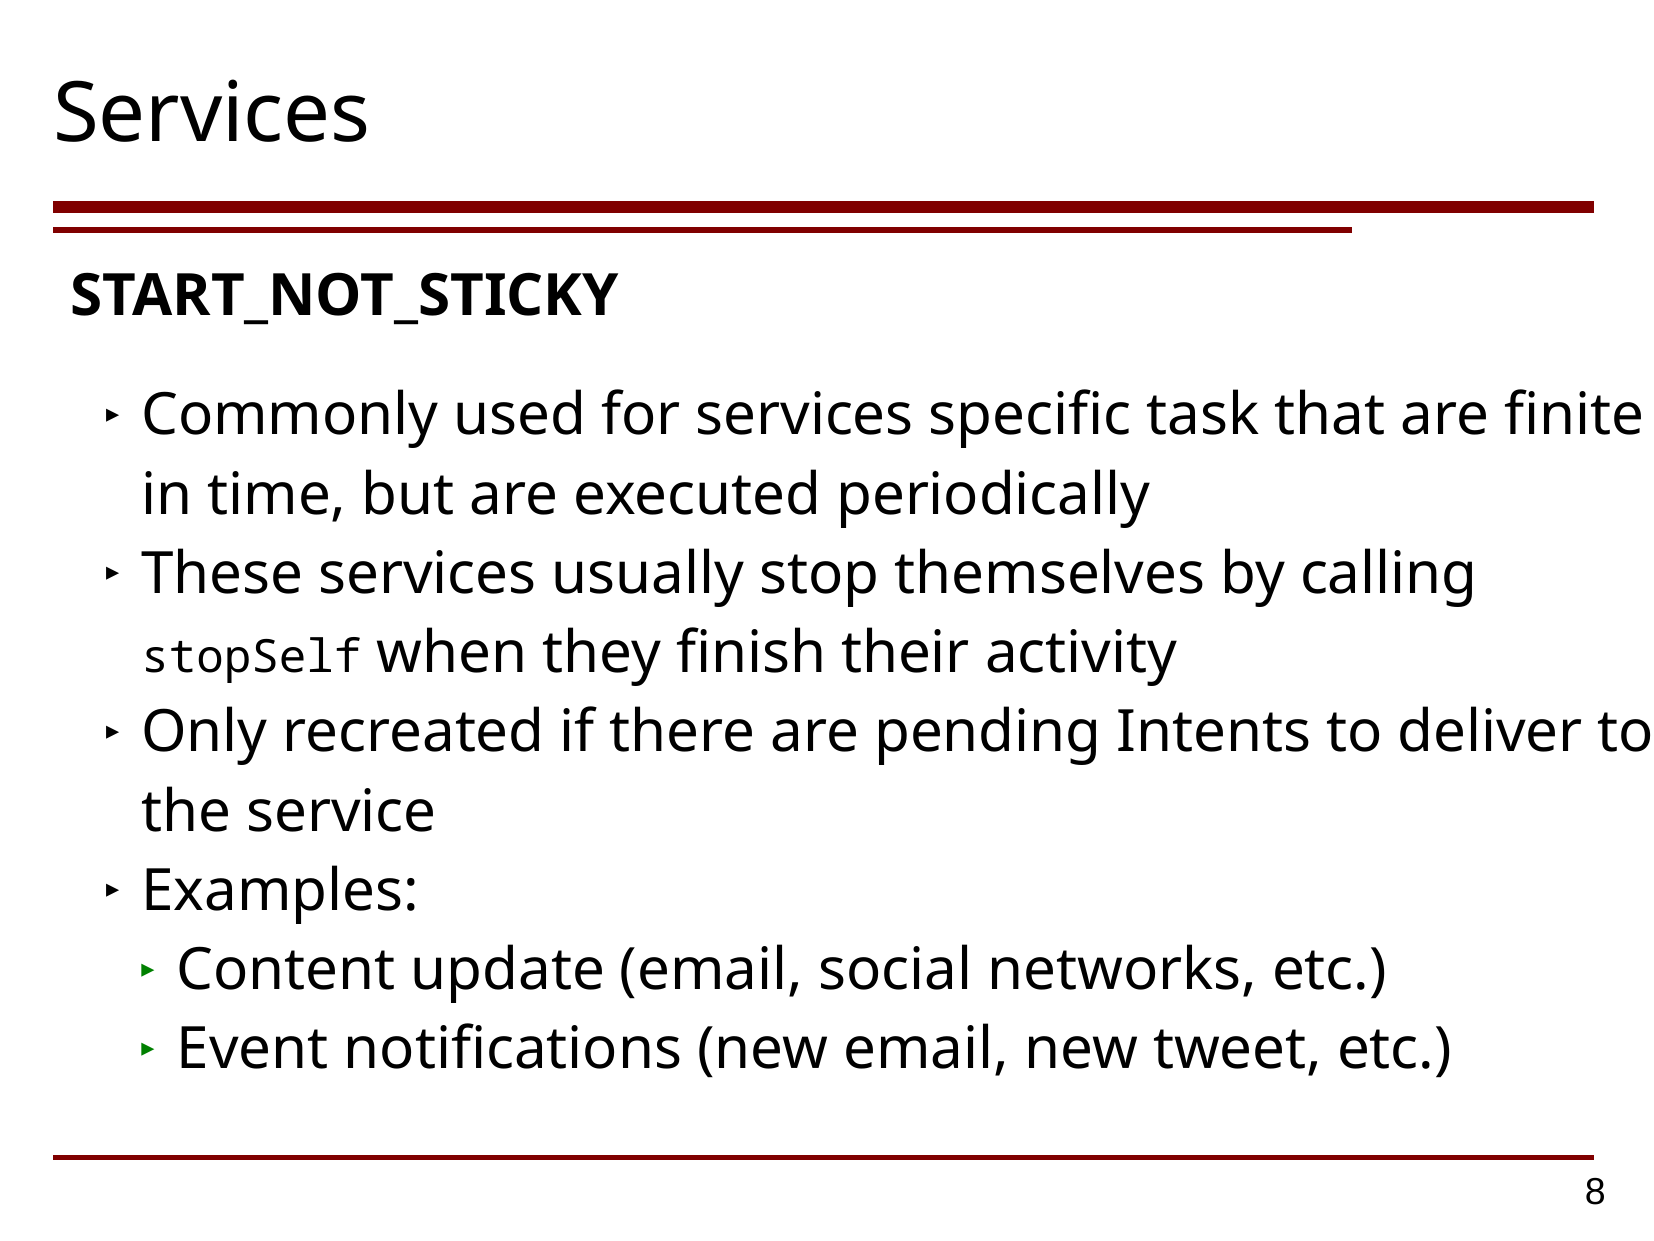

# Services
START_NOT_STICKY
Commonly used for services specific task that are finite
in time, but are executed periodically
These services usually stop themselves by calling
stopSelf when they finish their activity
Only recreated if there are pending Intents to deliver to
the service
Examples:
Content update (email, social networks, etc.)
Event notifications (new email, new tweet, etc.)